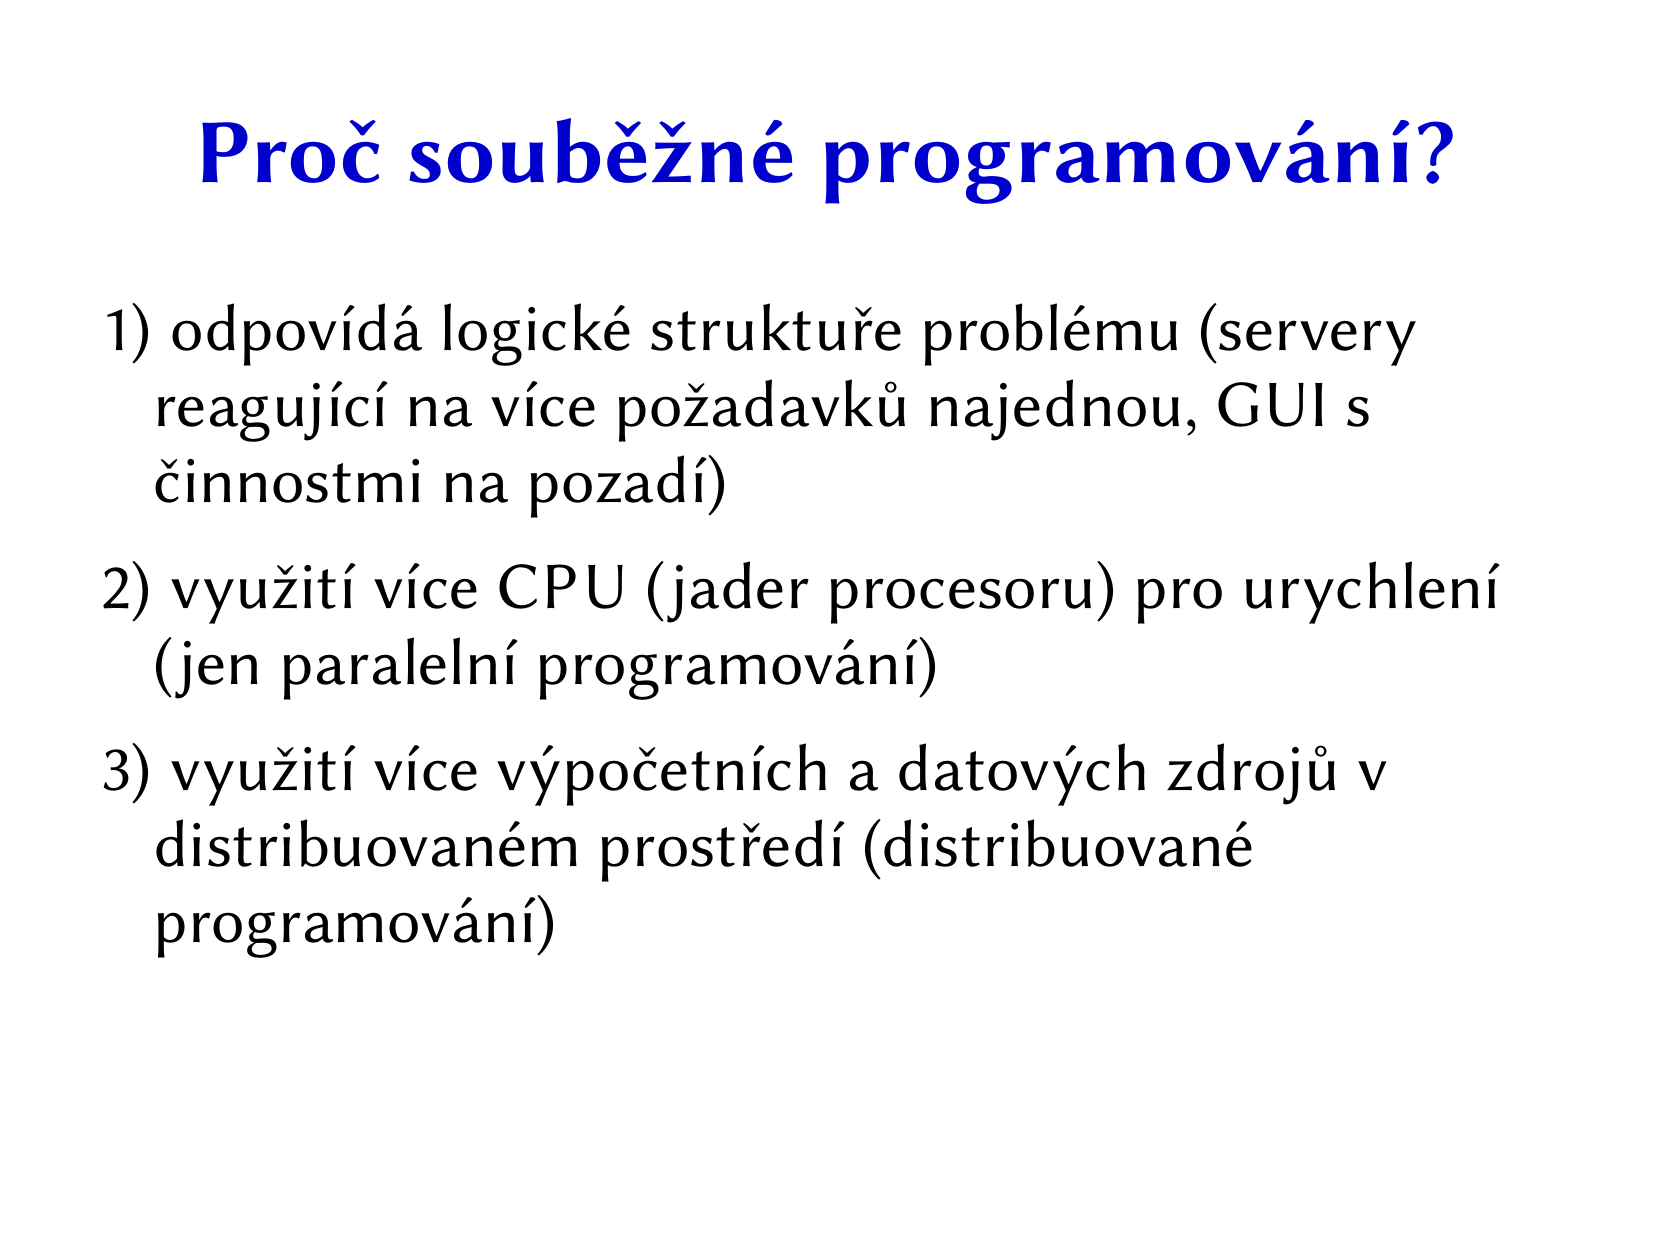

# Proč souběžné programování?
 odpovídá logické struktuře problému (servery reagující na více požadavků najednou, GUI s činnostmi na pozadí)
 využití více CPU (jader procesoru) pro urychlení (jen paralelní programování)
 využití více výpočetních a datových zdrojů v distribuovaném prostředí (distribuované programování)